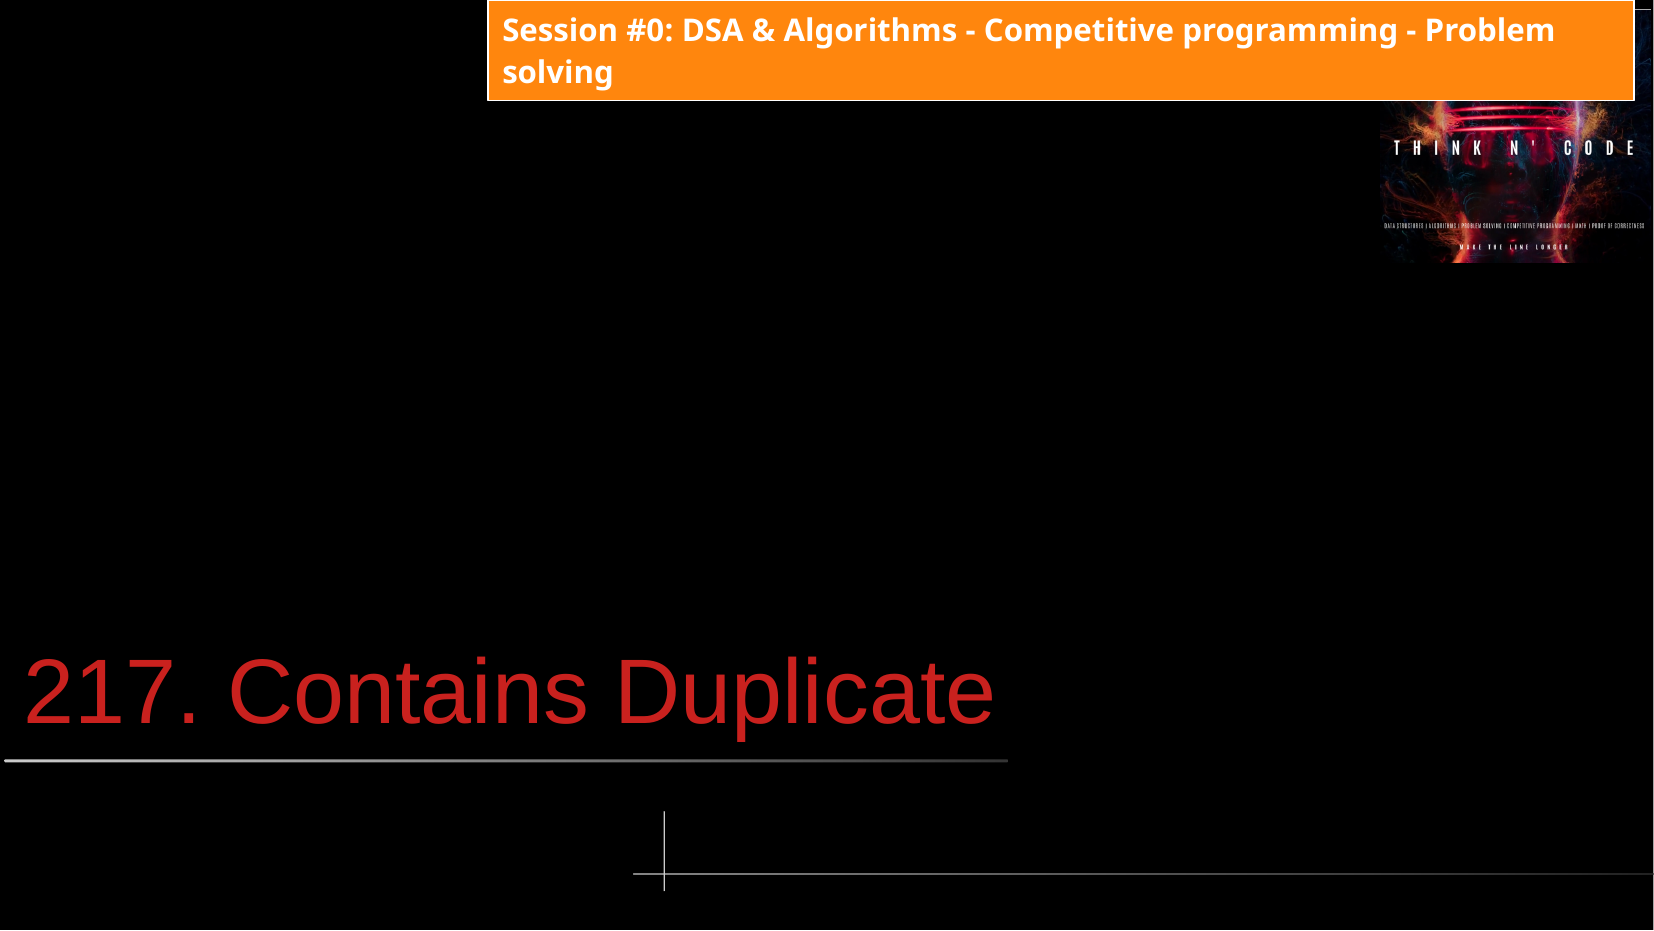

Session #0: DSA & Algorithms - Competitive programming - Problem solving
# 217. Contains Duplicate